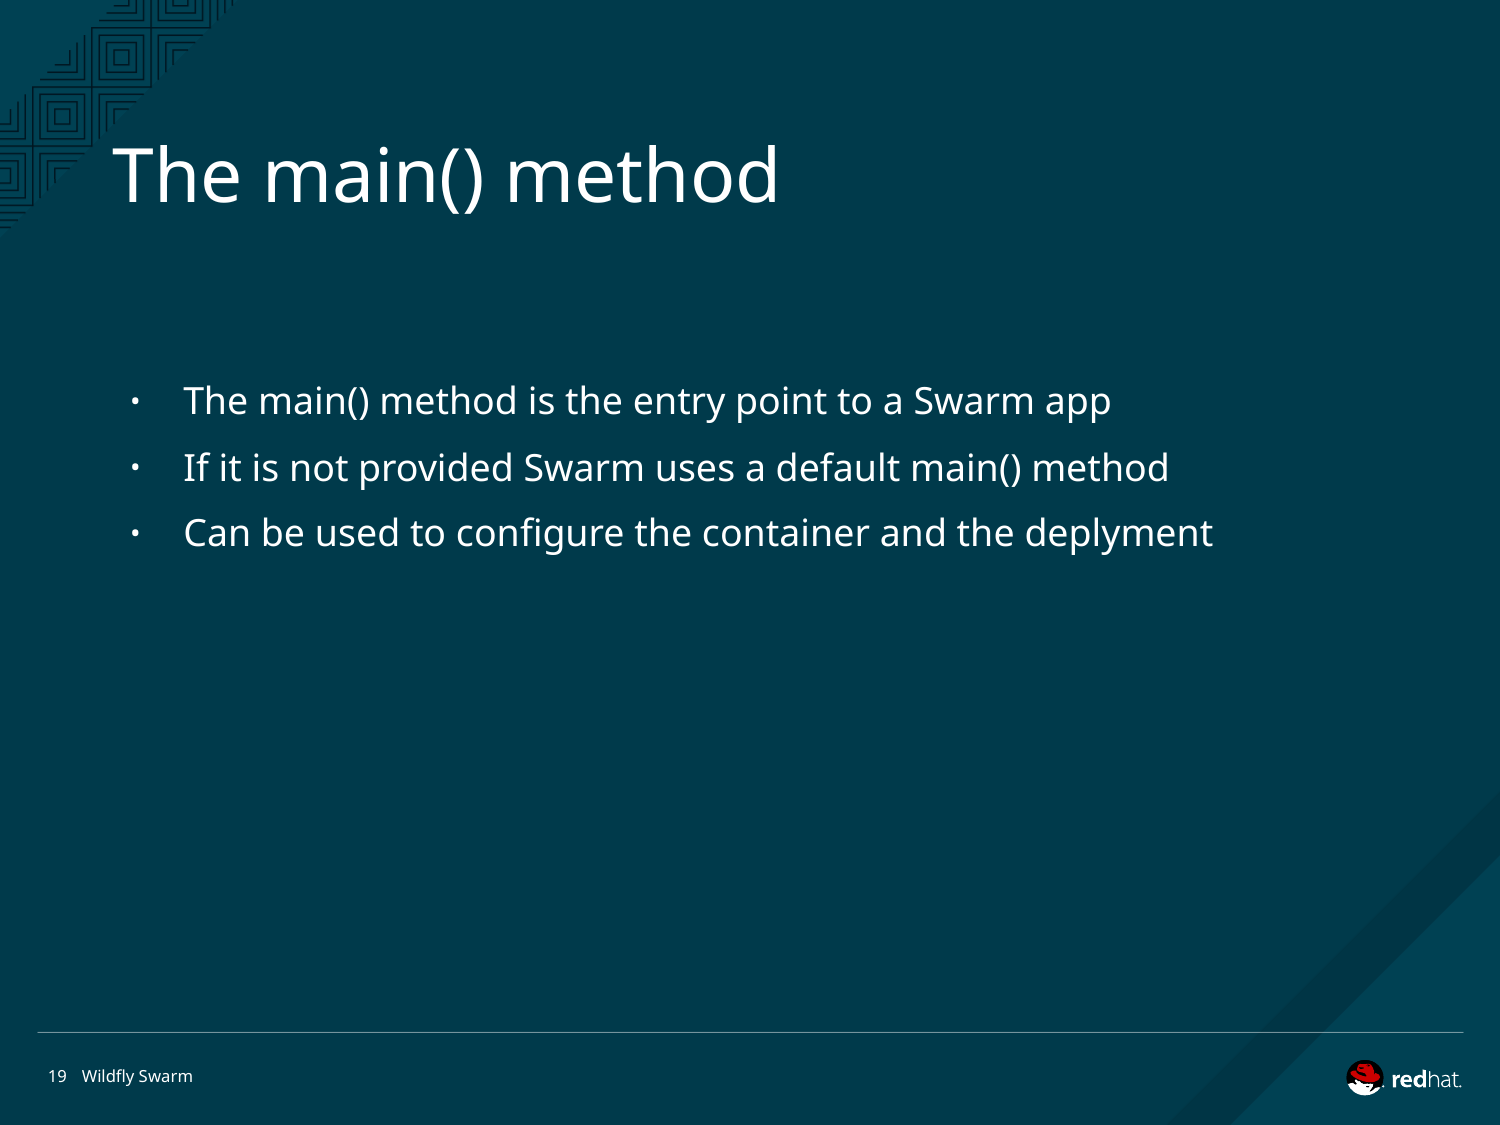

# The main() method
The main() method is the entry point to a Swarm app
If it is not provided Swarm uses a default main() method
Can be used to configure the container and the deplyment
19
Wildfly Swarm